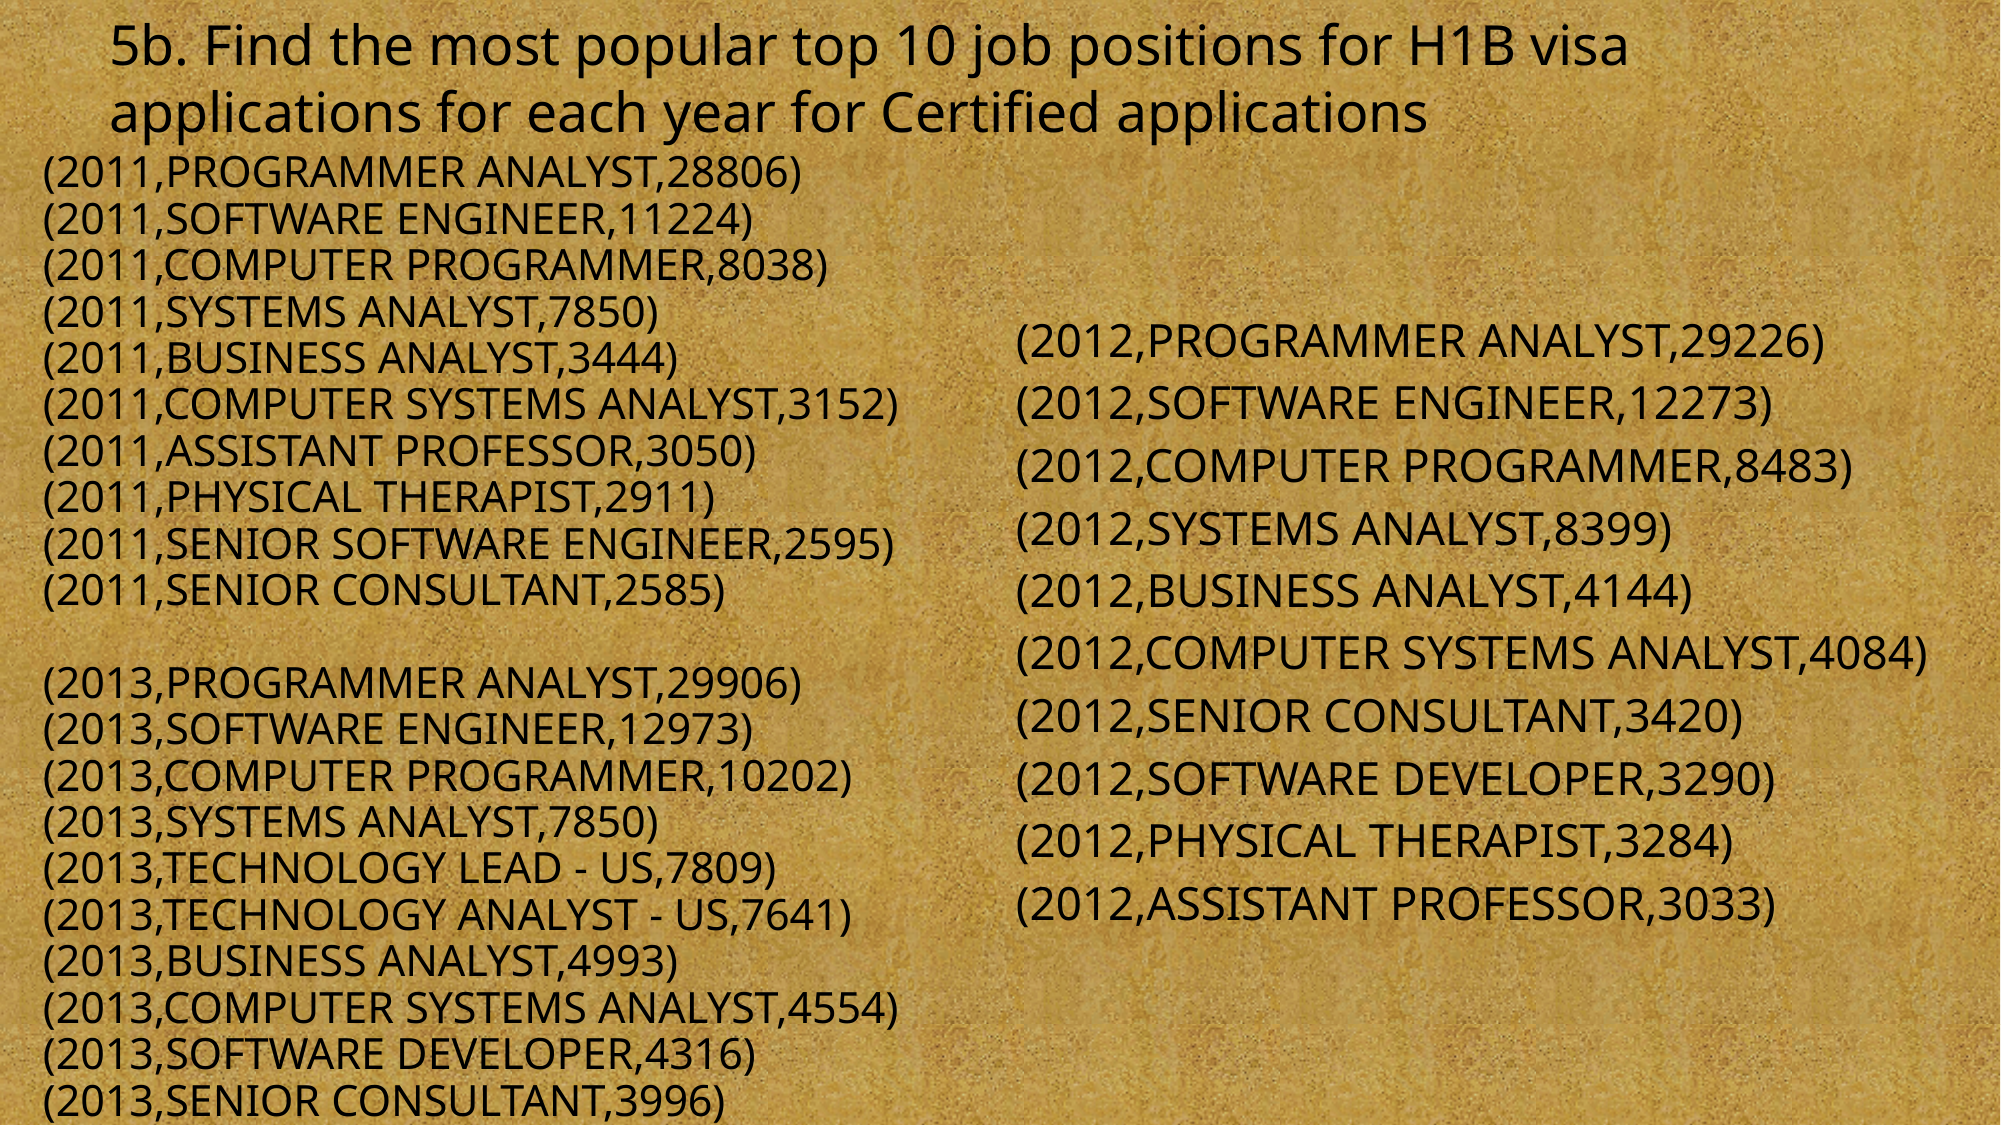

# 5b. Find the most popular top 10 job positions for H1B visa applications for each year for Certified applications
(2011,PROGRAMMER ANALYST,28806)
(2011,SOFTWARE ENGINEER,11224)
(2011,COMPUTER PROGRAMMER,8038)
(2011,SYSTEMS ANALYST,7850)
(2011,BUSINESS ANALYST,3444)
(2011,COMPUTER SYSTEMS ANALYST,3152)
(2011,ASSISTANT PROFESSOR,3050)
(2011,PHYSICAL THERAPIST,2911)
(2011,SENIOR SOFTWARE ENGINEER,2595)
(2011,SENIOR CONSULTANT,2585)
(2013,PROGRAMMER ANALYST,29906)
(2013,SOFTWARE ENGINEER,12973)
(2013,COMPUTER PROGRAMMER,10202)
(2013,SYSTEMS ANALYST,7850)
(2013,TECHNOLOGY LEAD - US,7809)
(2013,TECHNOLOGY ANALYST - US,7641)
(2013,BUSINESS ANALYST,4993)
(2013,COMPUTER SYSTEMS ANALYST,4554)
(2013,SOFTWARE DEVELOPER,4316)
(2013,SENIOR CONSULTANT,3996)
(2012,PROGRAMMER ANALYST,29226)
(2012,SOFTWARE ENGINEER,12273)
(2012,COMPUTER PROGRAMMER,8483)
(2012,SYSTEMS ANALYST,8399)
(2012,BUSINESS ANALYST,4144)
(2012,COMPUTER SYSTEMS ANALYST,4084)
(2012,SENIOR CONSULTANT,3420)
(2012,SOFTWARE DEVELOPER,3290)
(2012,PHYSICAL THERAPIST,3284)
(2012,ASSISTANT PROFESSOR,3033)